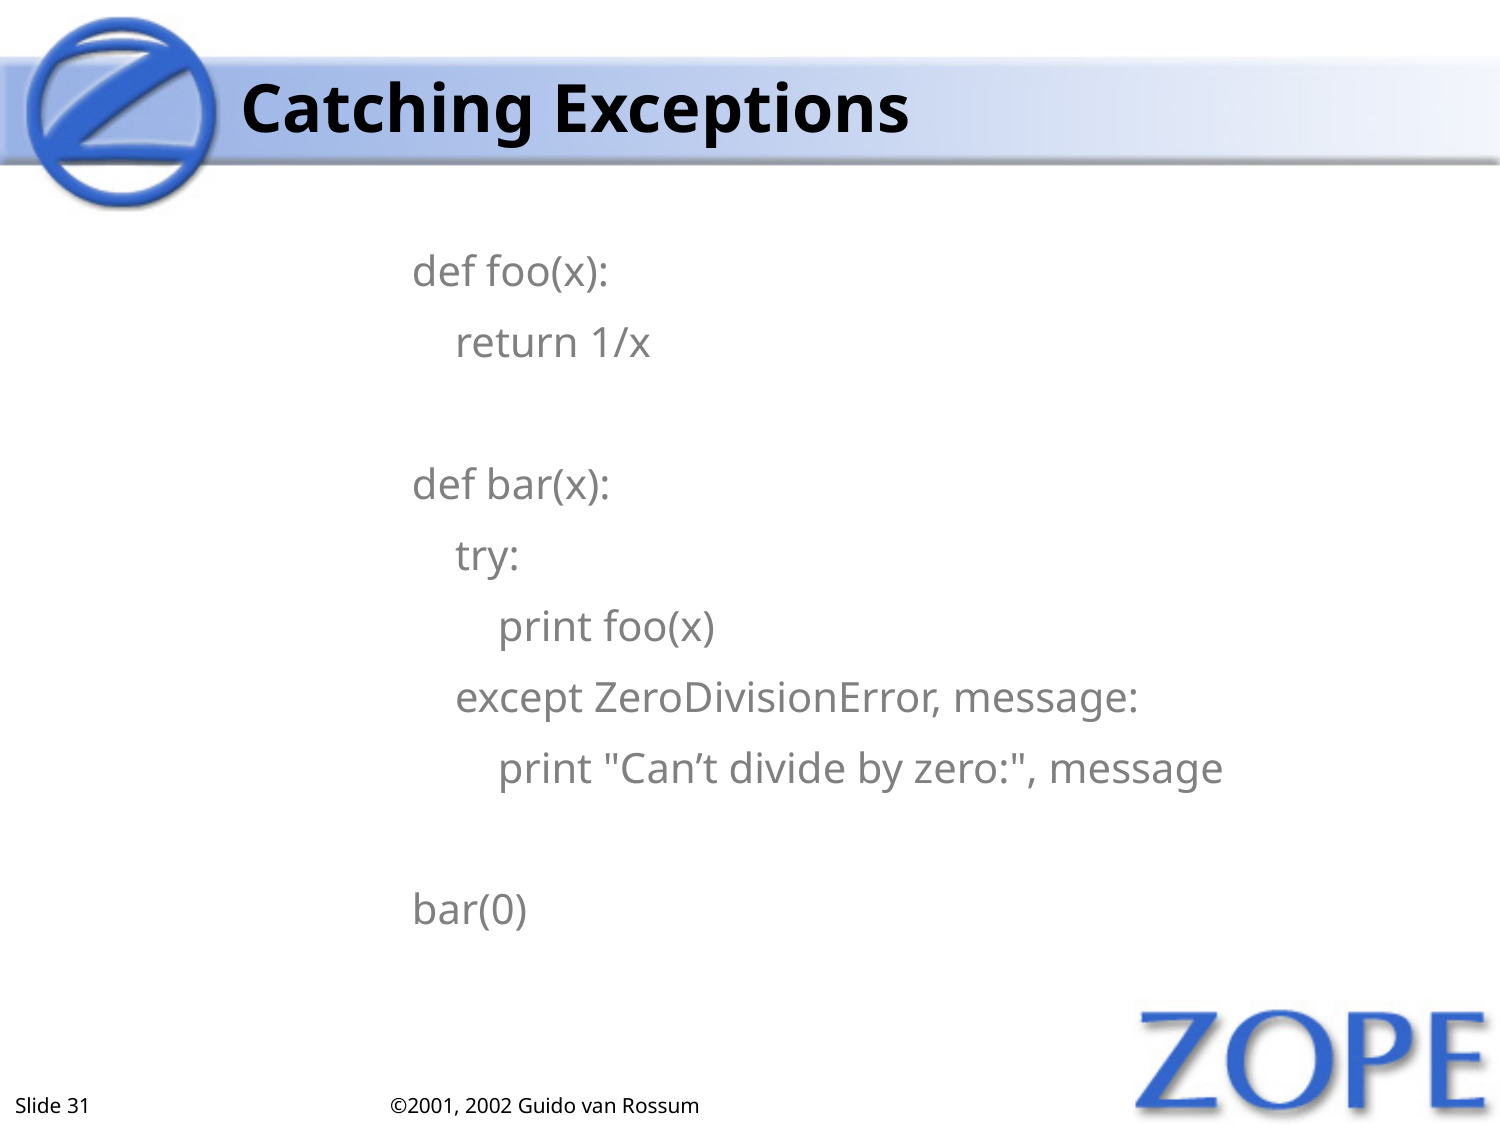

# Catching Exceptions
def foo(x):
 return 1/x
def bar(x):
 try:
 print foo(x)
 except ZeroDivisionError, message:
 print "Can’t divide by zero:", message
bar(0)